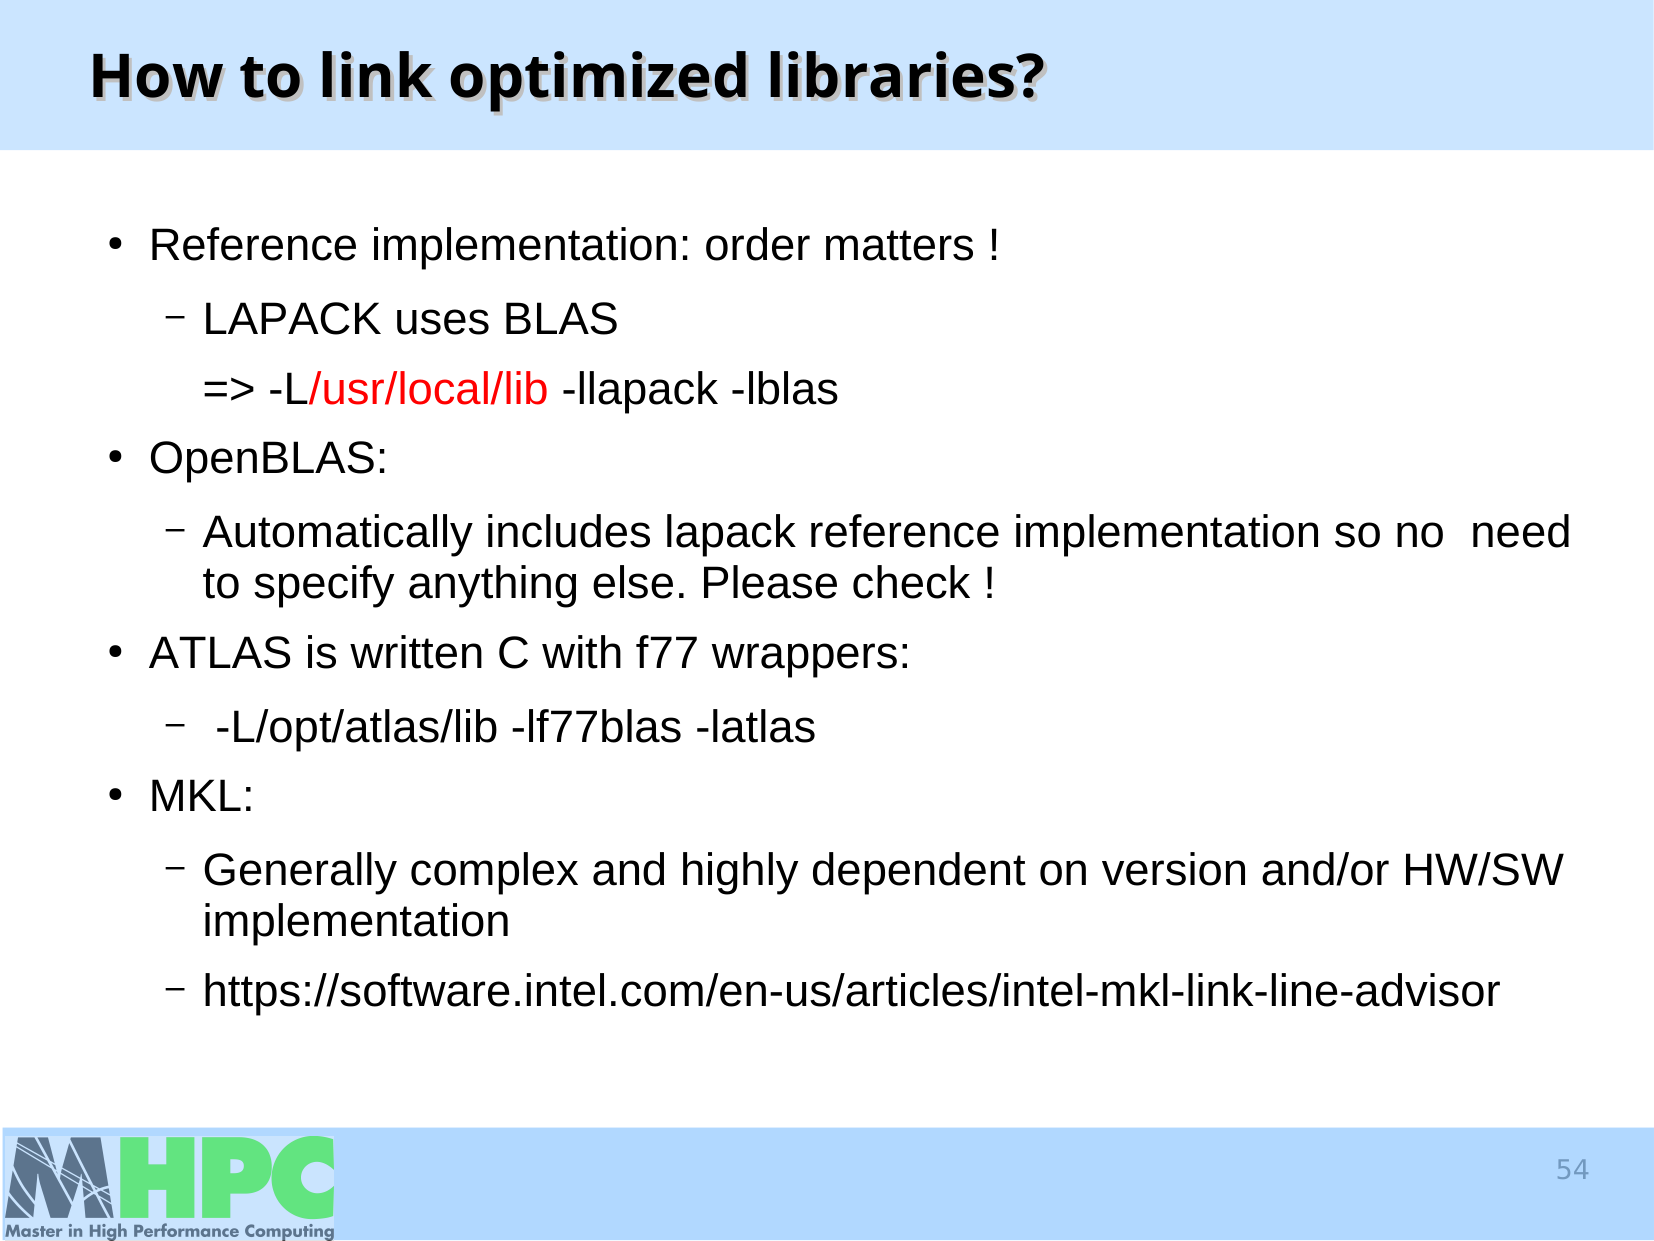

# How to link optimized libraries?
Reference implementation: order matters !
LAPACK uses BLAS
=> -L/usr/local/lib -llapack -lblas
OpenBLAS:
Automatically includes lapack reference implementation so no need to specify anything else. Please check !
ATLAS is written C with f77 wrappers:
 -L/opt/atlas/lib -lf77blas -latlas
MKL:
Generally complex and highly dependent on version and/or HW/SW implementation
https://software.intel.com/en-us/articles/intel-mkl-link-line-advisor
54